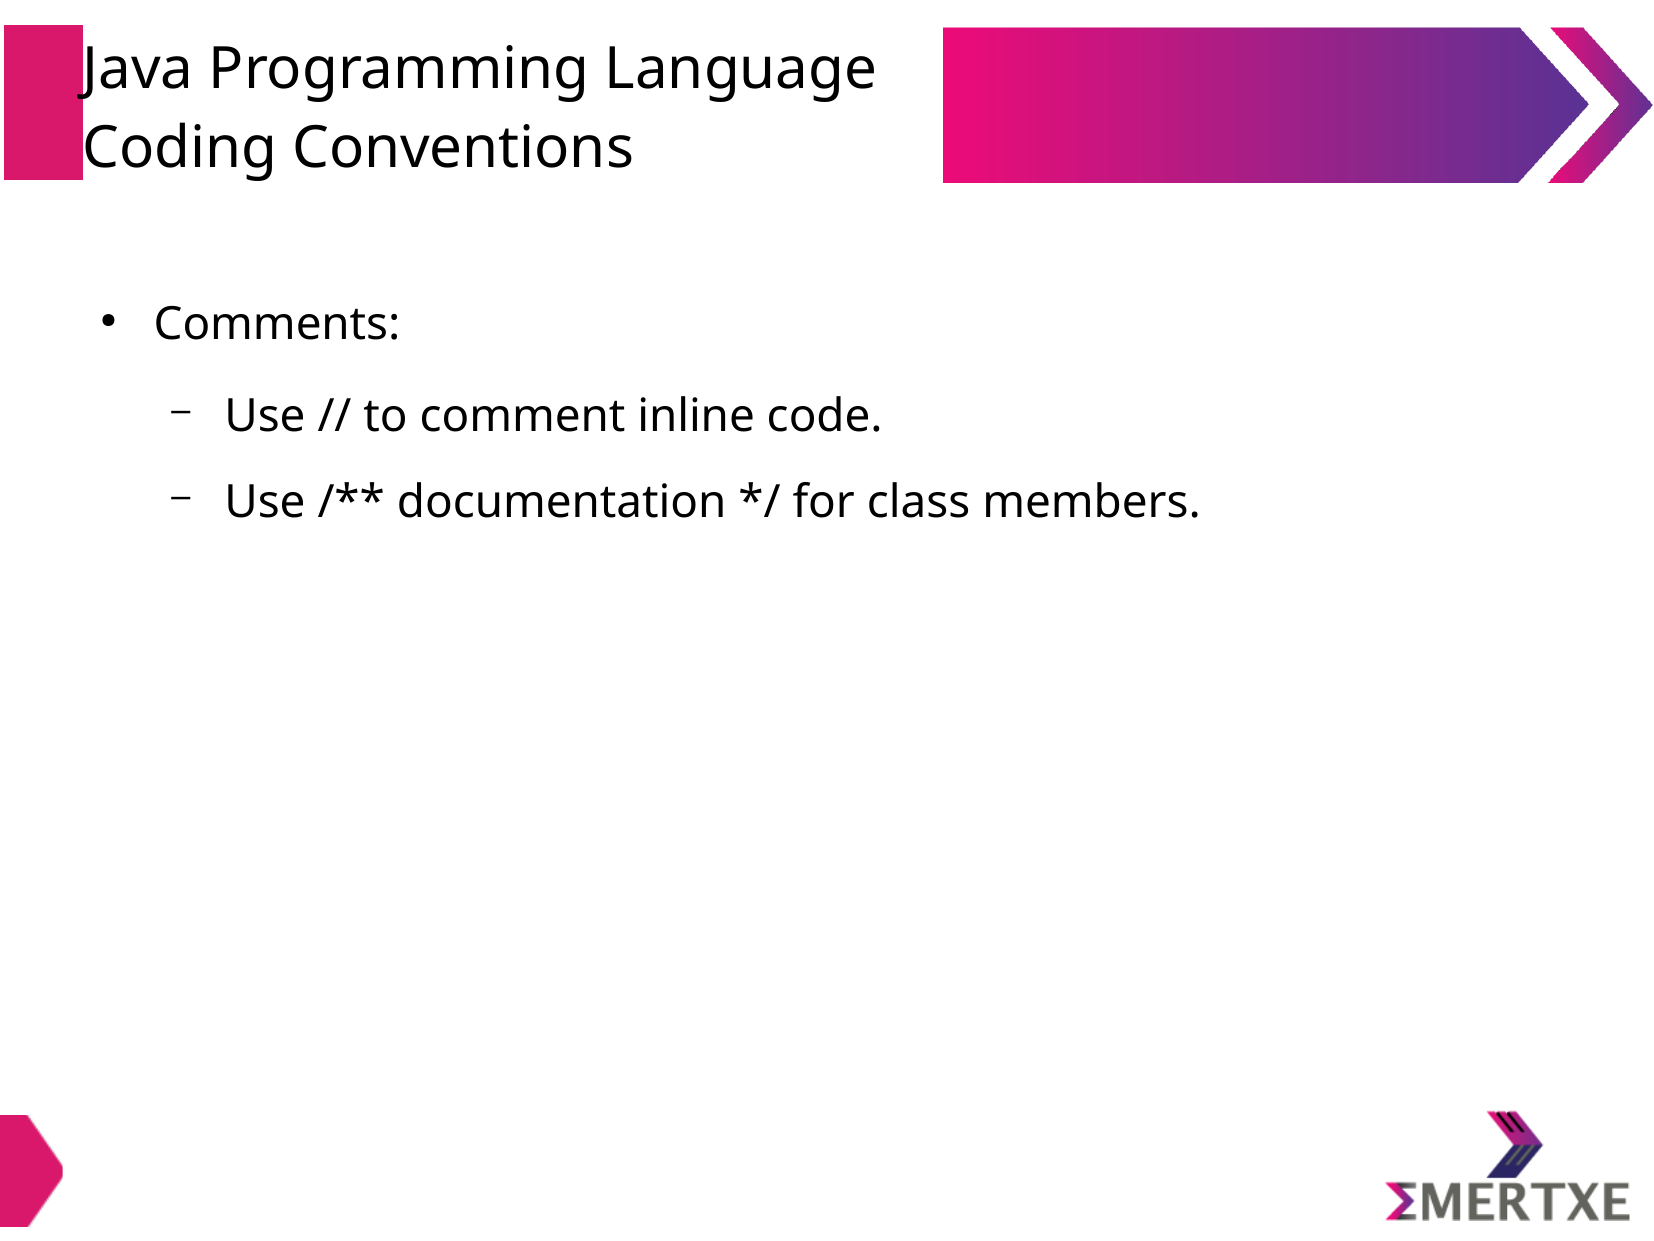

# Java Programming Language Coding Conventions
Comments:
Use // to comment inline code.
Use /** documentation */ for class members.